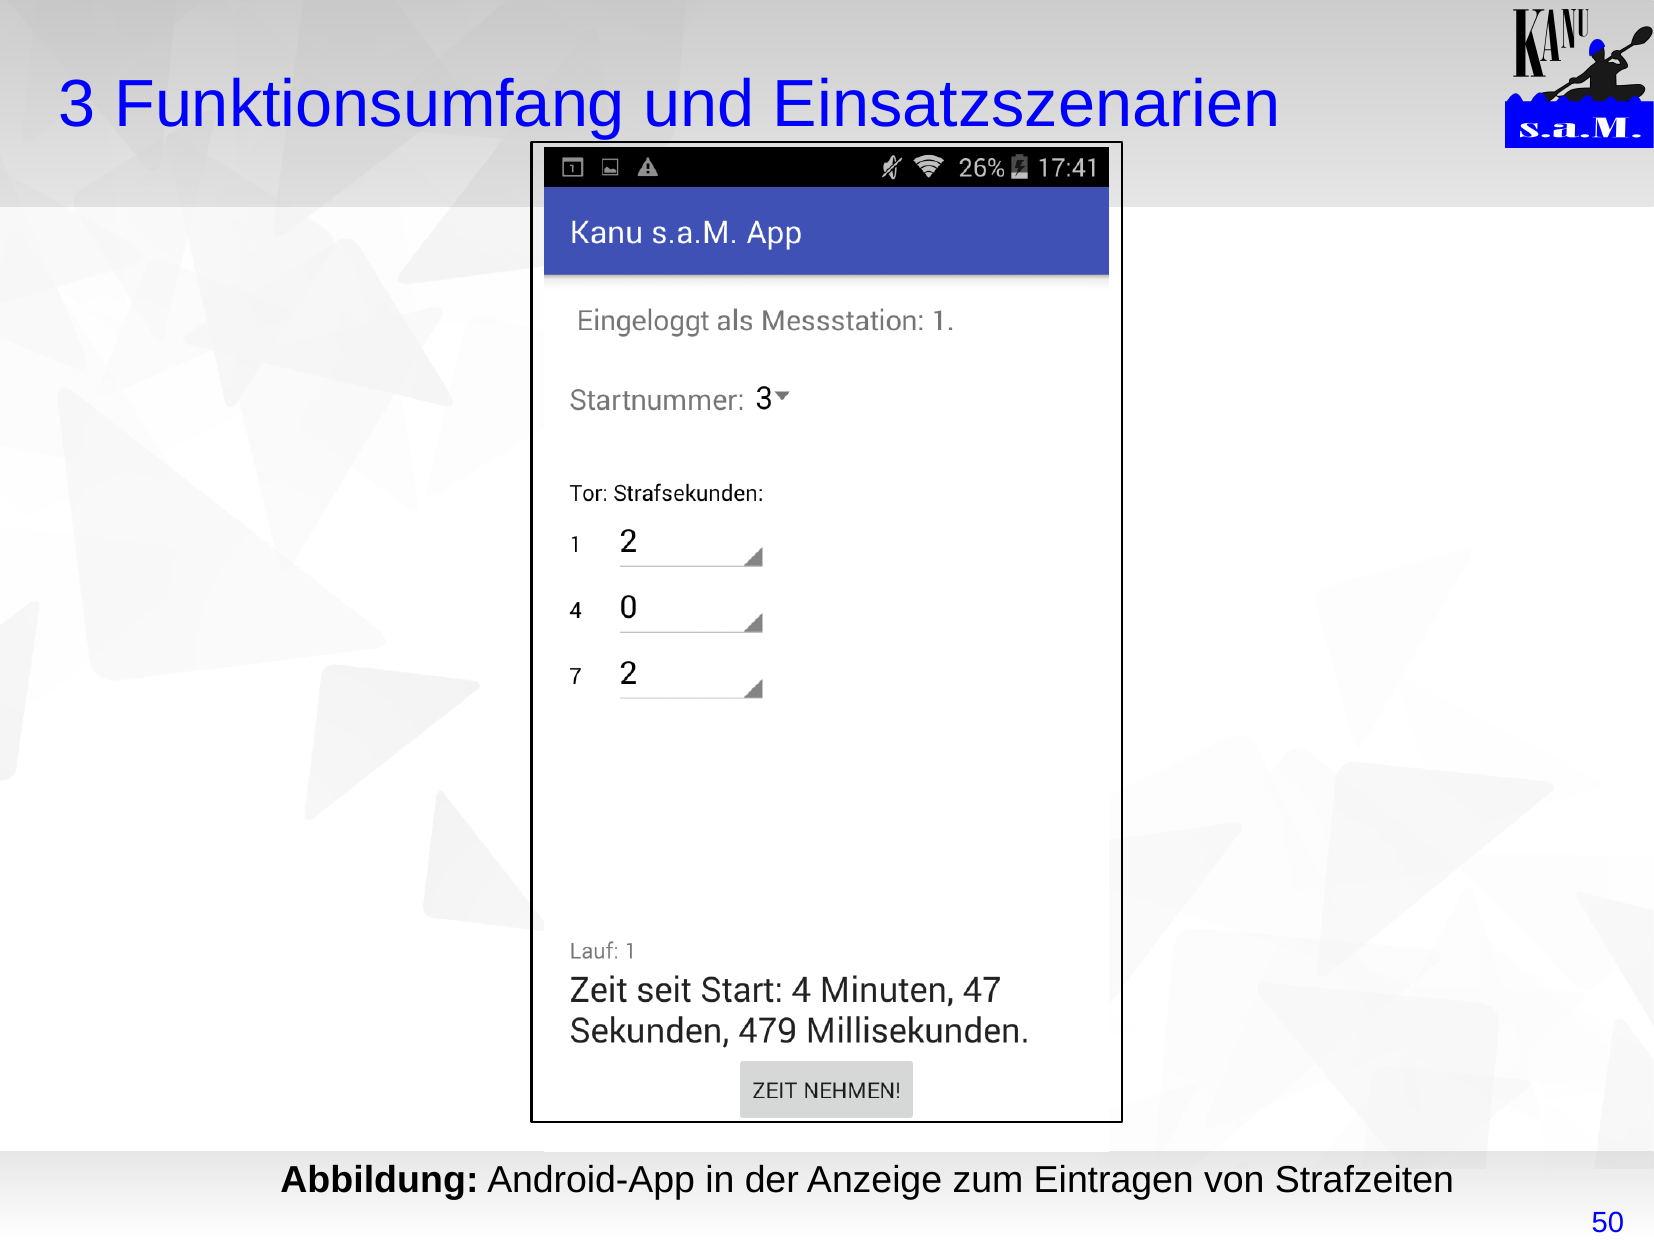

# 3 Funktionsumfang und Einsatzszenarien
Abbildung: Android-App in der Anzeige zum Eintragen von Strafzeiten
50